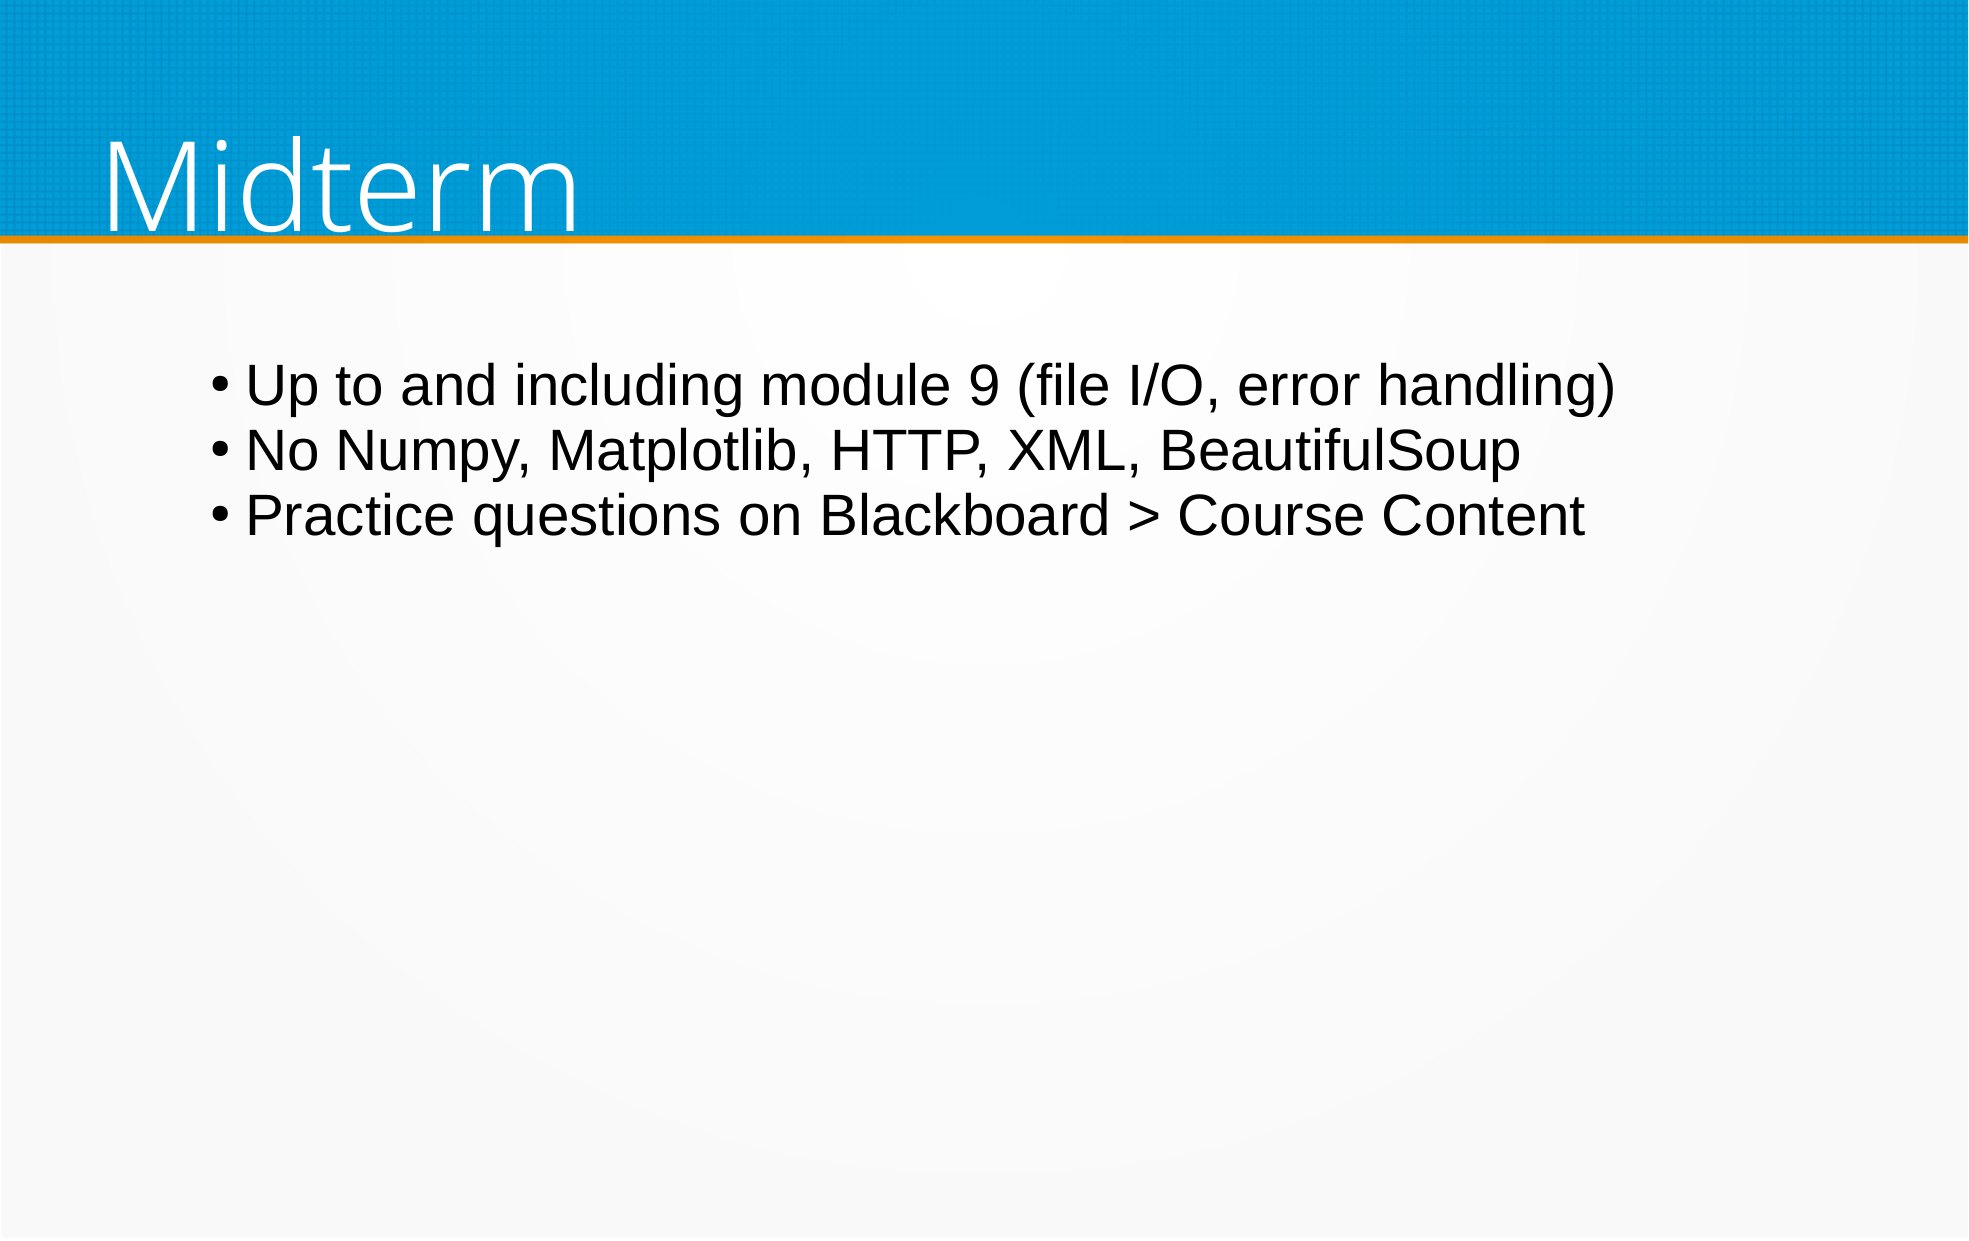

# Midterm
Up to and including module 9 (file I/O, error handling)
No Numpy, Matplotlib, HTTP, XML, BeautifulSoup
Practice questions on Blackboard > Course Content